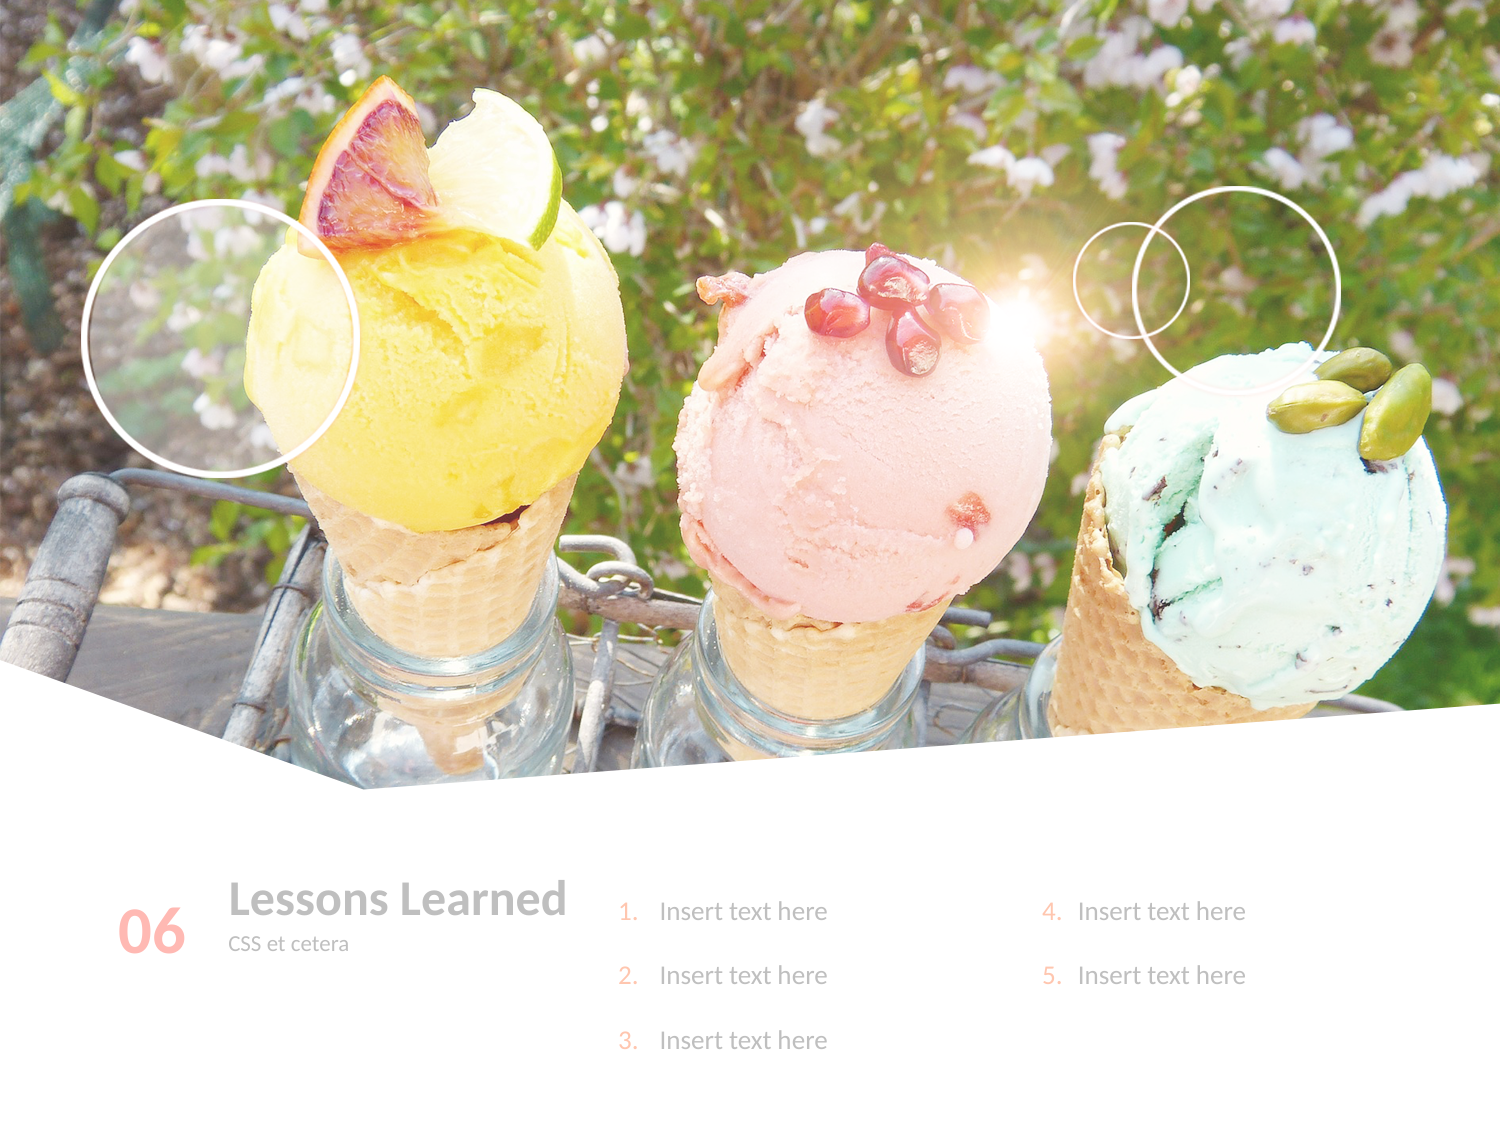

Insert text here
 Insert text here
 Insert text here
Lessons Learned
CSS et cetera
06
 Insert text here
 Insert text here